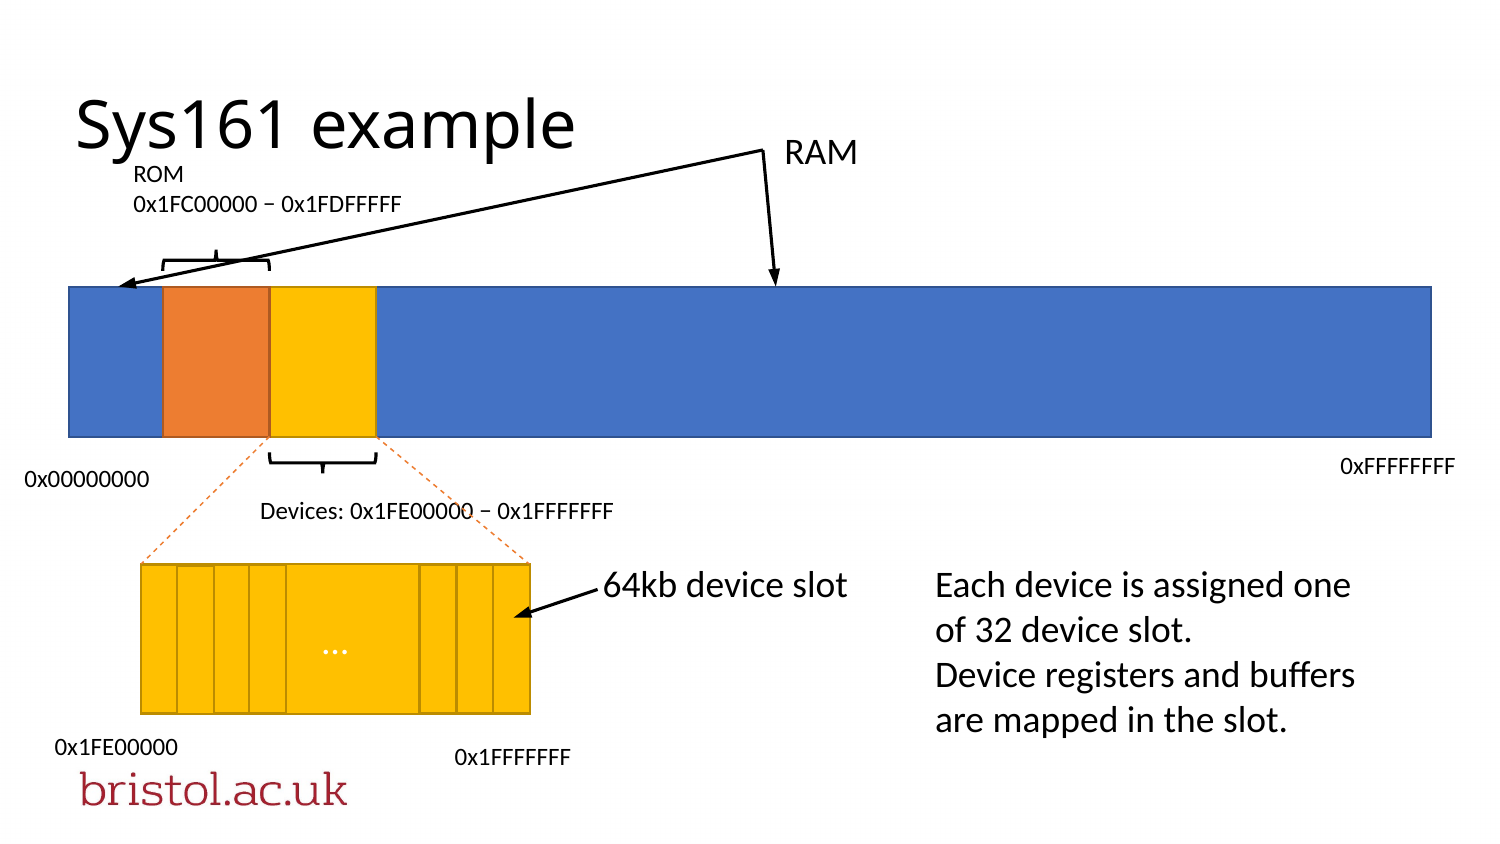

# Sys161 example
RAM
ROM
0x1FC00000 − 0x1FDFFFFF
0xFFFFFFFF
0x00000000
Devices: 0x1FE00000 − 0x1FFFFFFF
64kb device slot
Each device is assigned one
of 32 device slot.
Device registers and buffers
are mapped in the slot.
…
0x1FE00000
0x1FFFFFFF